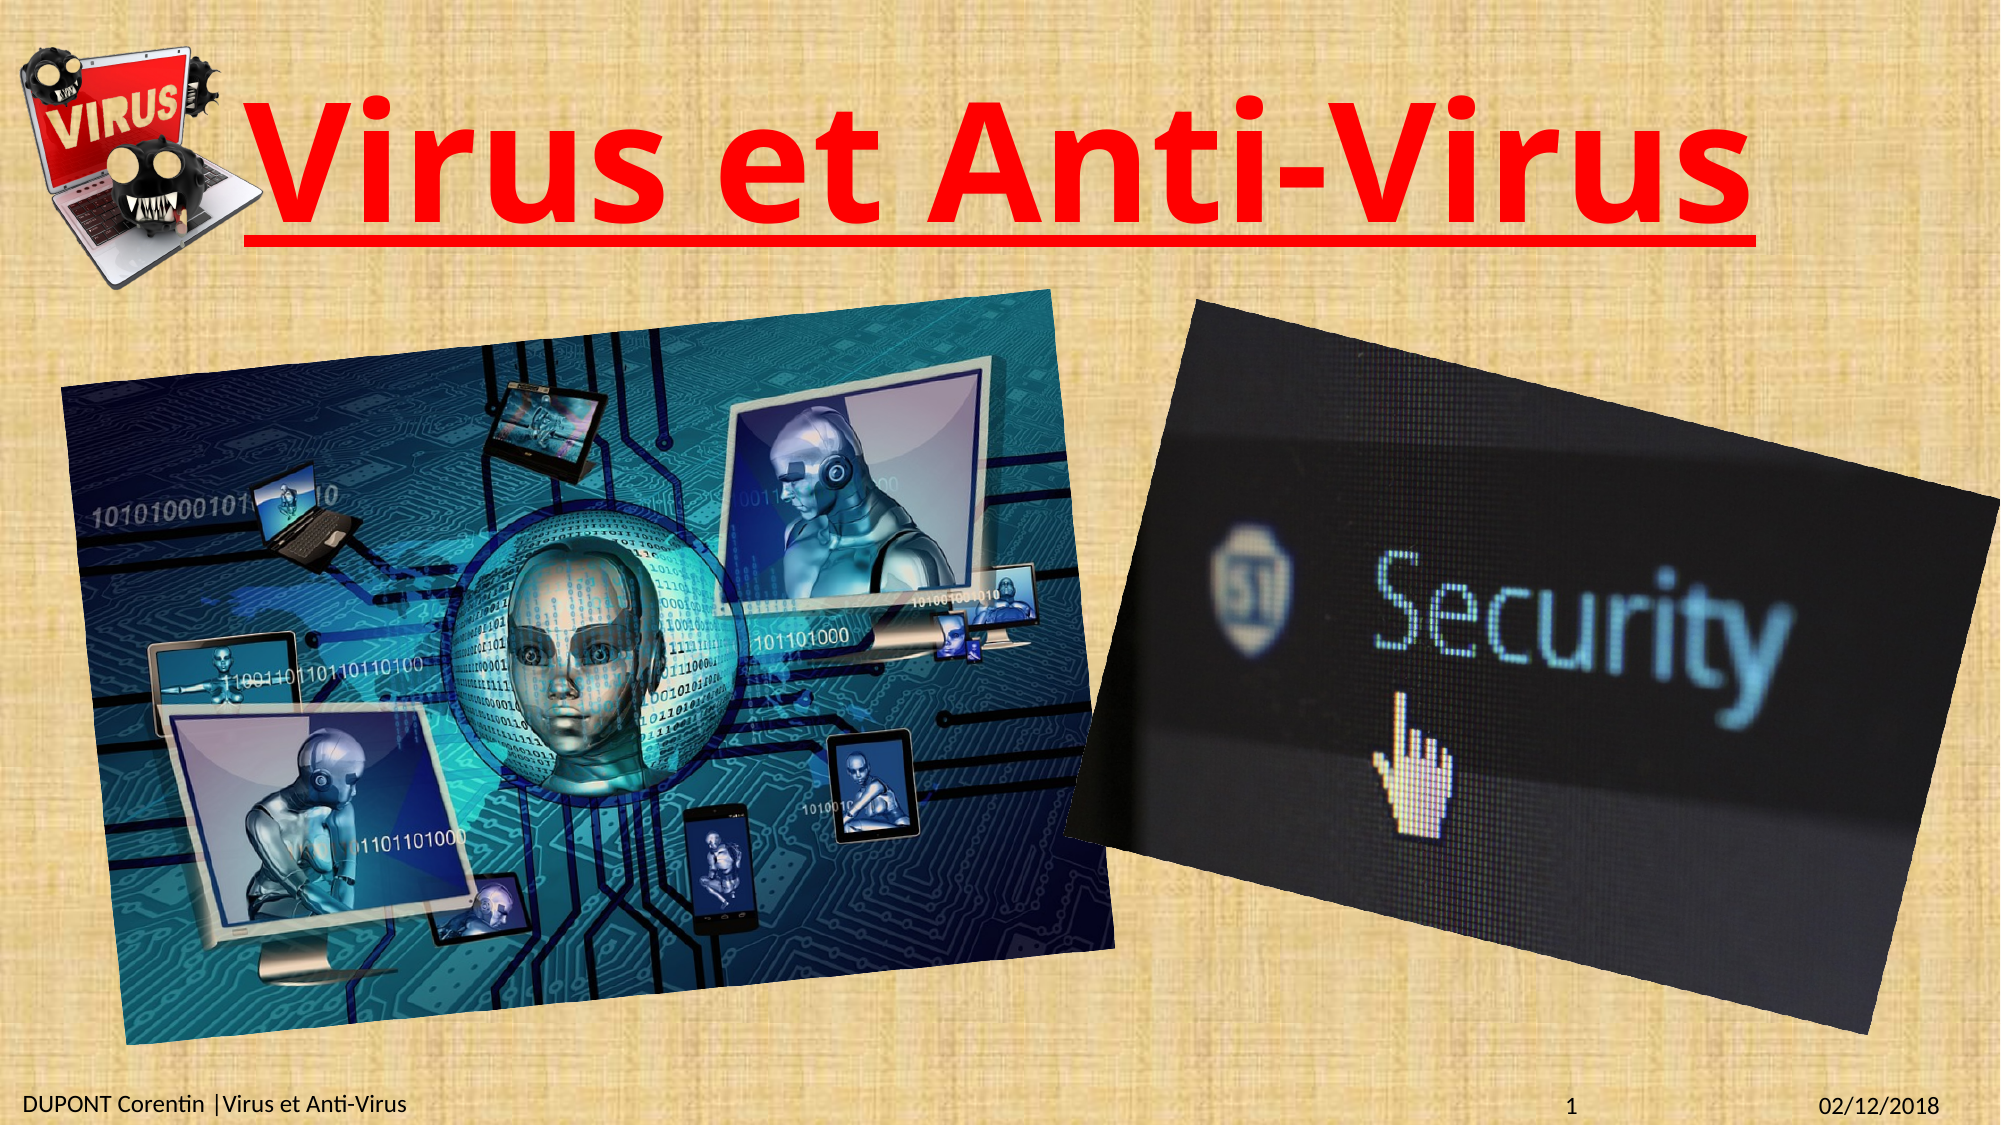

# Virus et Anti-Virus
DUPONT Corentin |Virus et Anti-Virus
1
02/12/2018